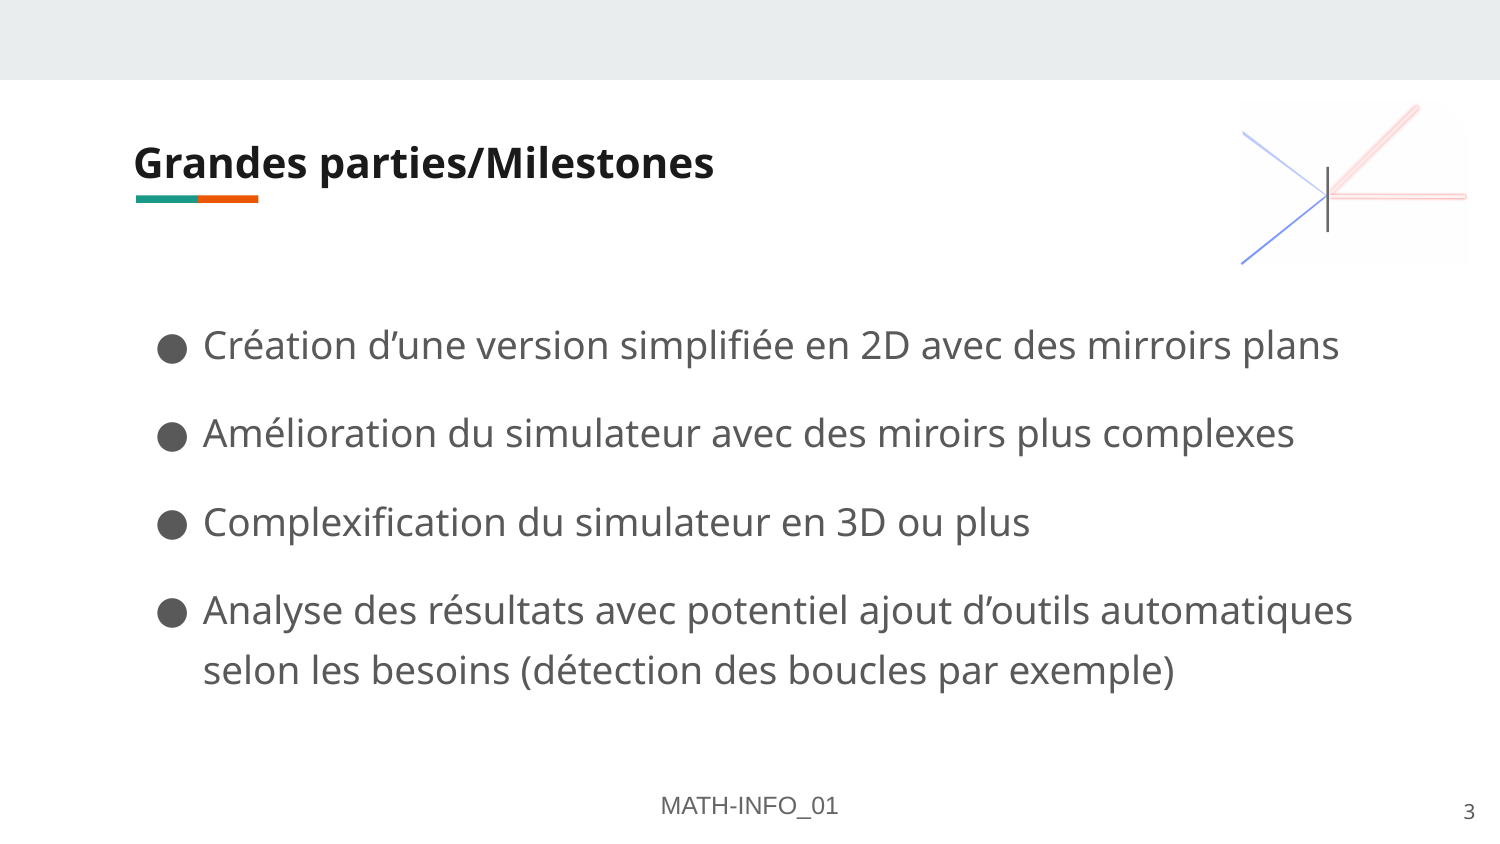

# Grandes parties/Milestones
Création d’une version simplifiée en 2D avec des mirroirs plans
Amélioration du simulateur avec des miroirs plus complexes
Complexification du simulateur en 3D ou plus
Analyse des résultats avec potentiel ajout d’outils automatiques selon les besoins (détection des boucles par exemple)
3
MATH-INFO_01